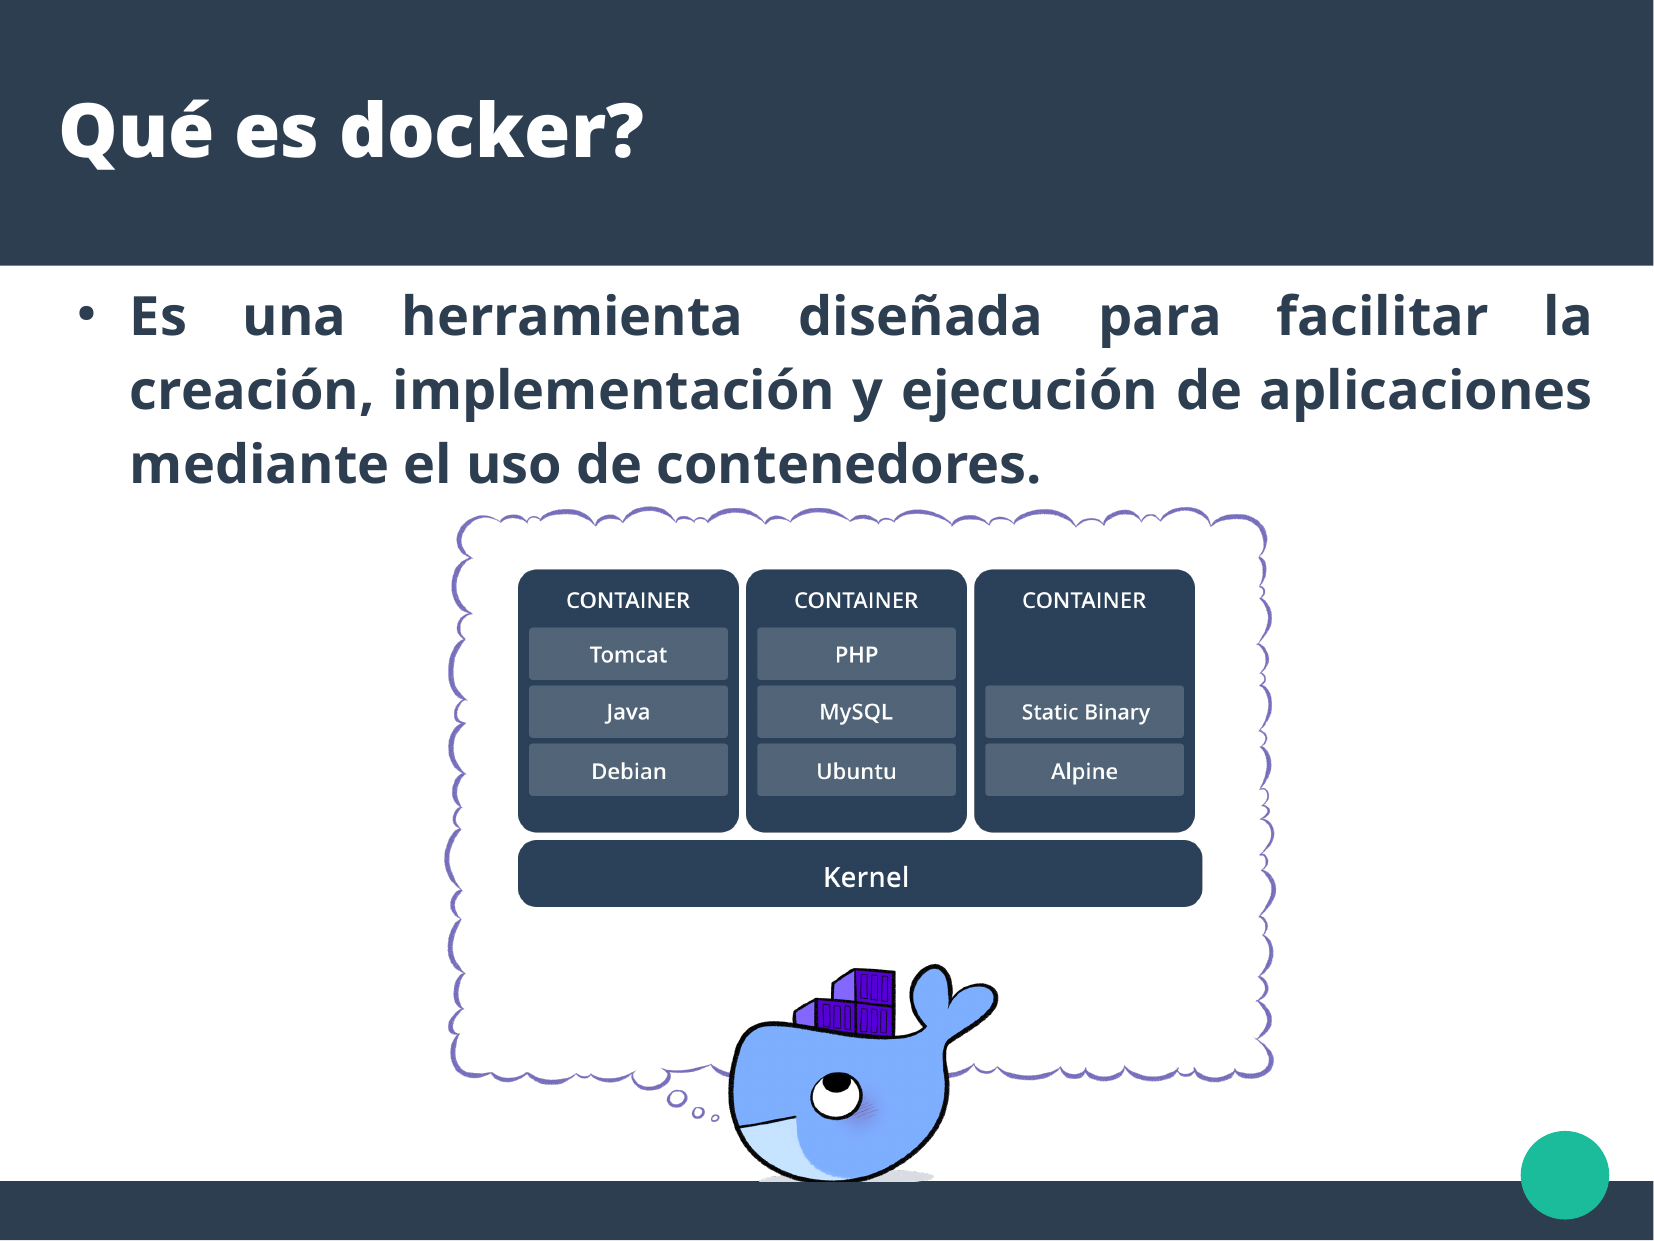

# Qué es docker?
Es una herramienta diseñada para facilitar la creación, implementación y ejecución de aplicaciones mediante el uso de contenedores.